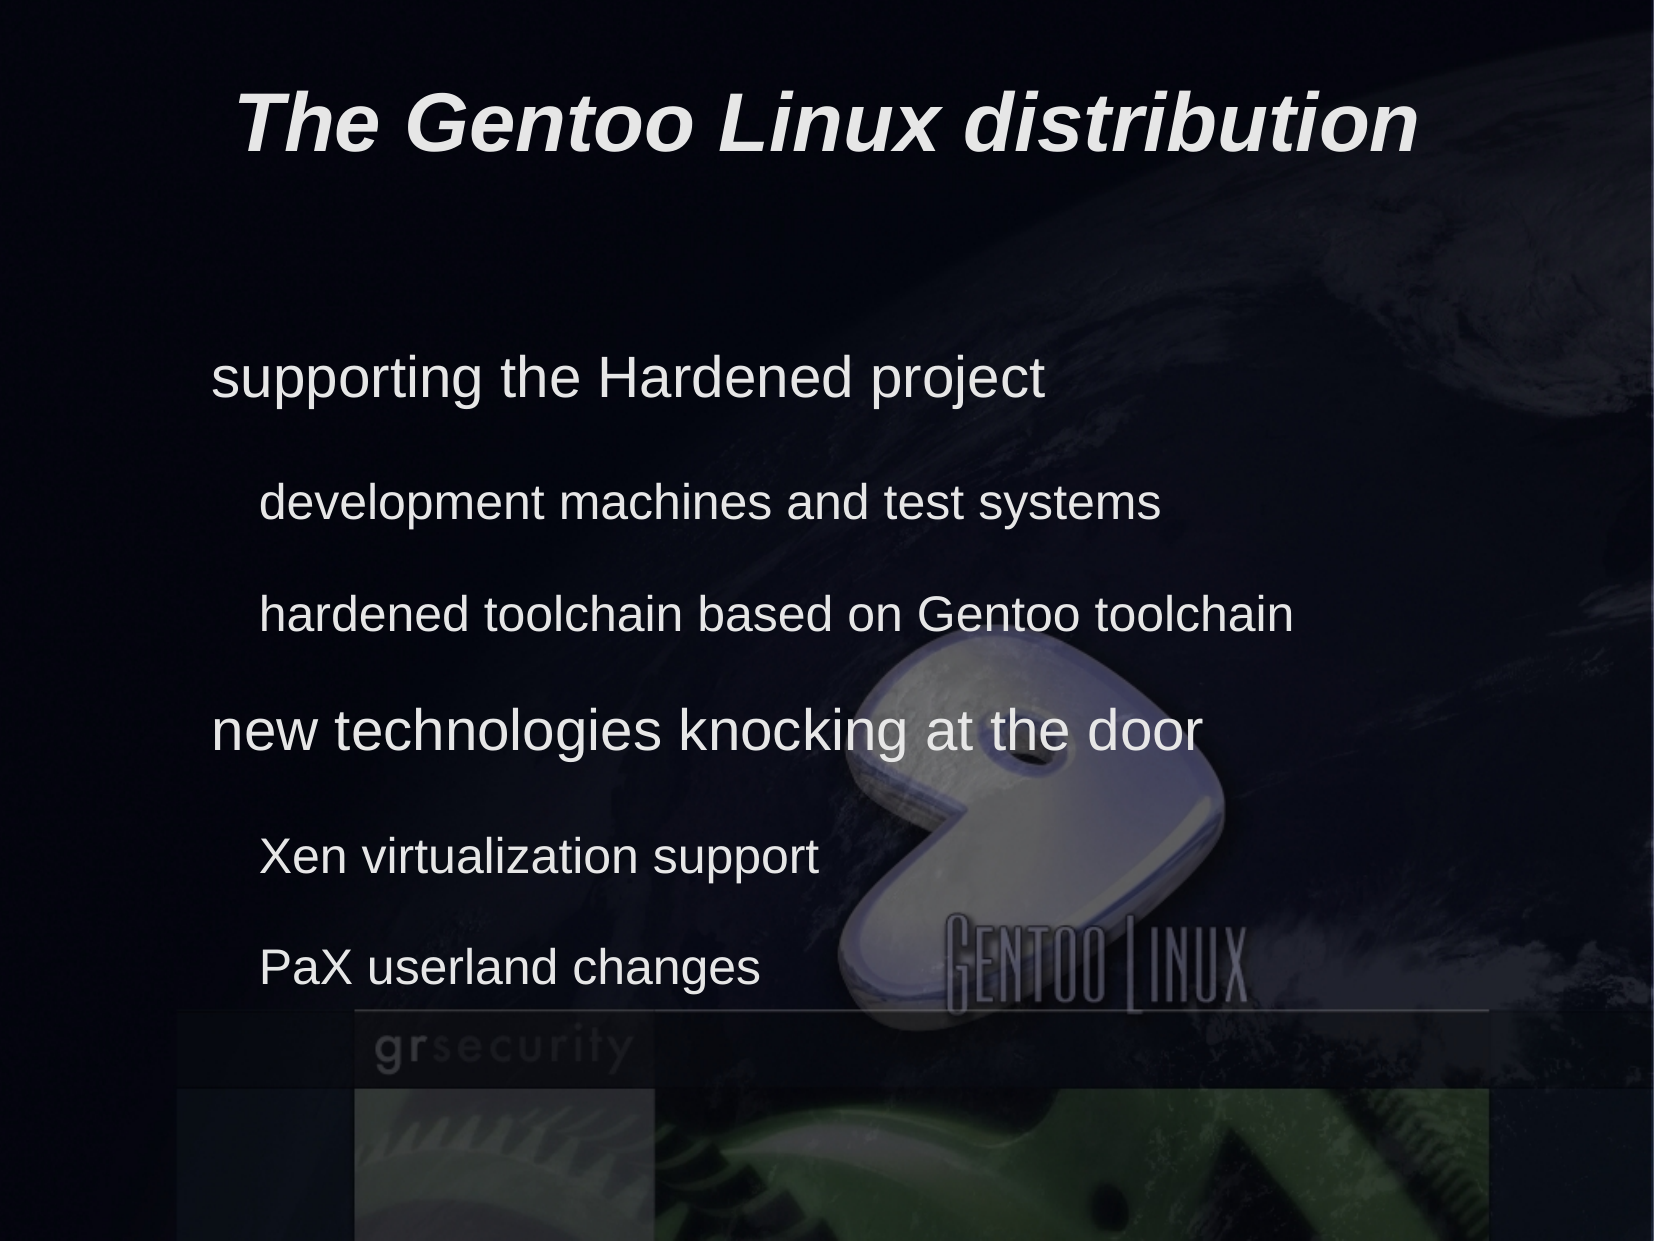

# The Gentoo Linux distribution
supporting the Hardened project
development machines and test systems
hardened toolchain based on Gentoo toolchain
new technologies knocking at the door
Xen virtualization support
PaX userland changes